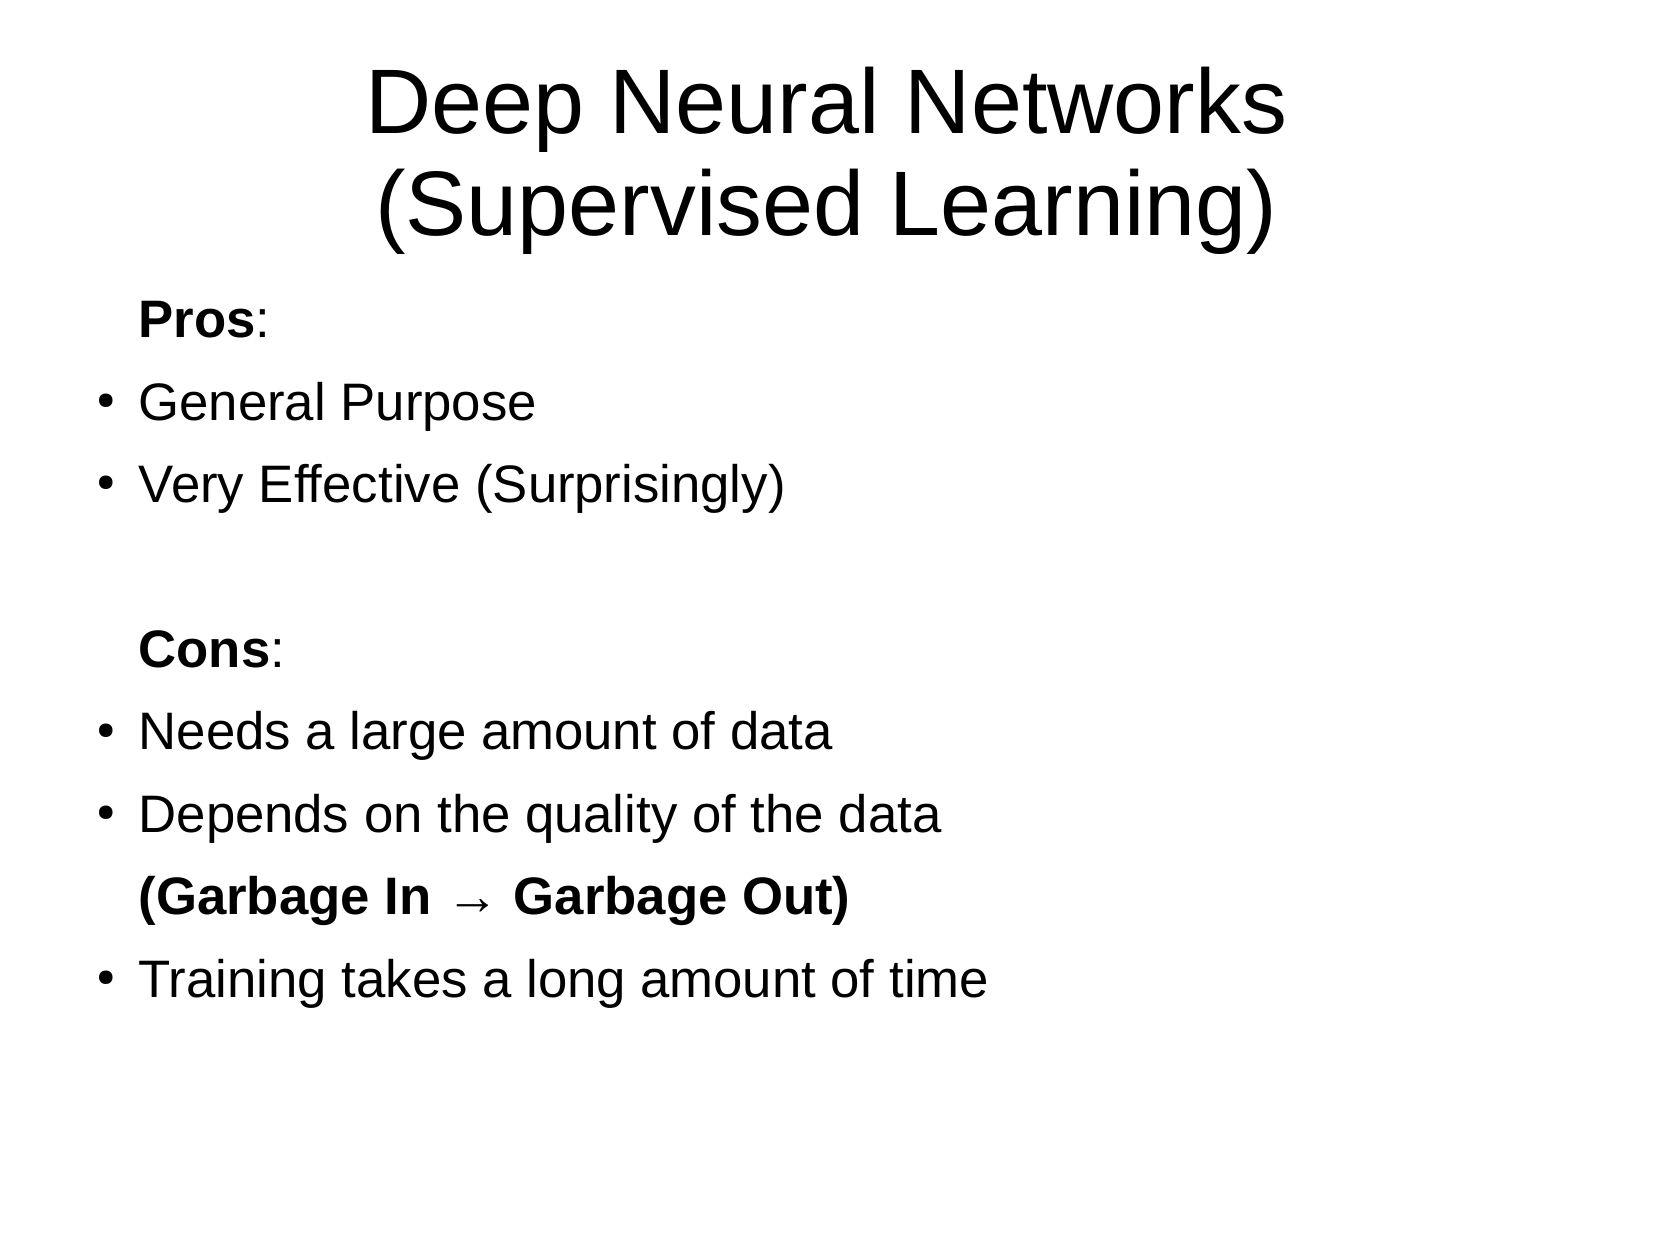

# Deep Neural Networks (Supervised Learning)
Pros:
General Purpose
Very Effective (Surprisingly)
Cons:
Needs a large amount of data
Depends on the quality of the data
(Garbage In → Garbage Out)
Training takes a long amount of time